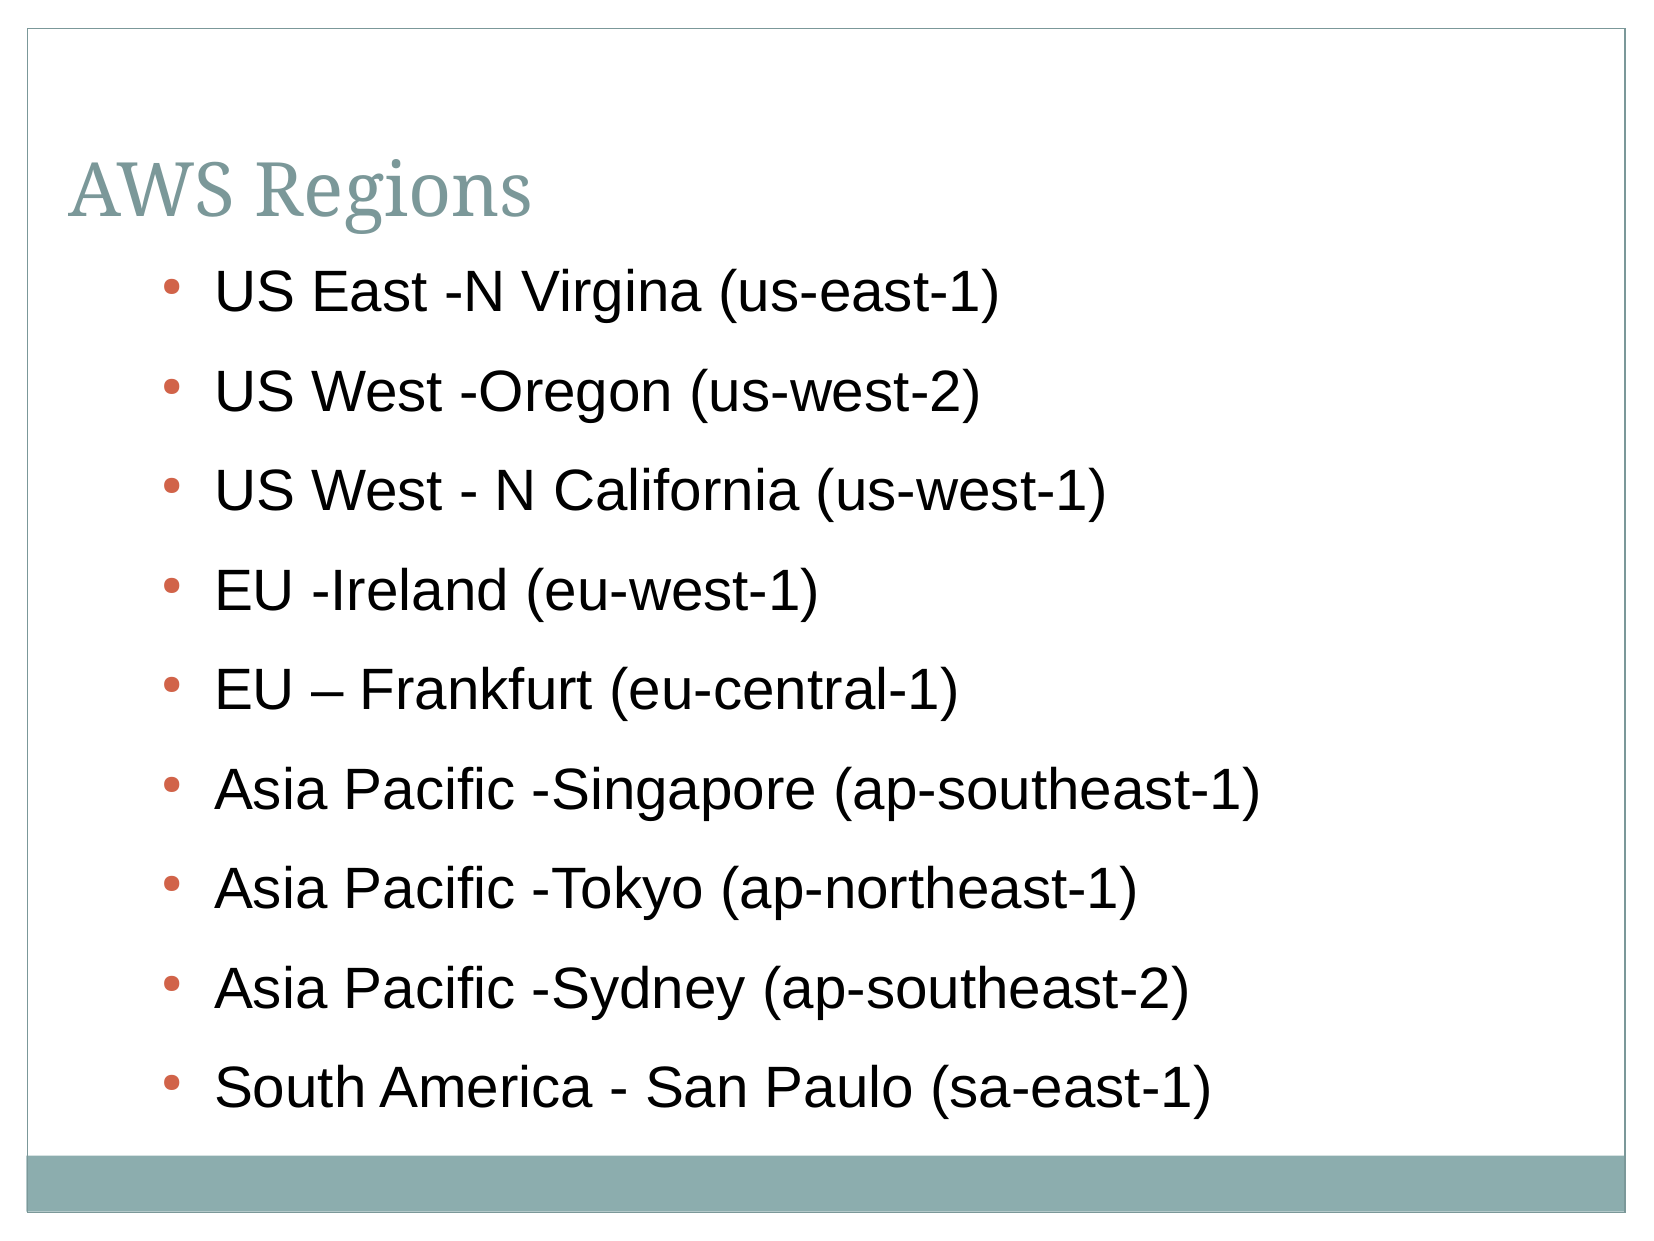

# AWS Regions
US East -N Virgina (us-east-1)
US West -Oregon (us-west-2)
US West - N California (us-west-1)
EU -Ireland (eu-west-1)
EU – Frankfurt (eu-central-1)
Asia Pacific -Singapore (ap-southeast-1)
Asia Pacific -Tokyo (ap-northeast-1)
Asia Pacific -Sydney (ap-southeast-2)
South America - San Paulo (sa-east-1)